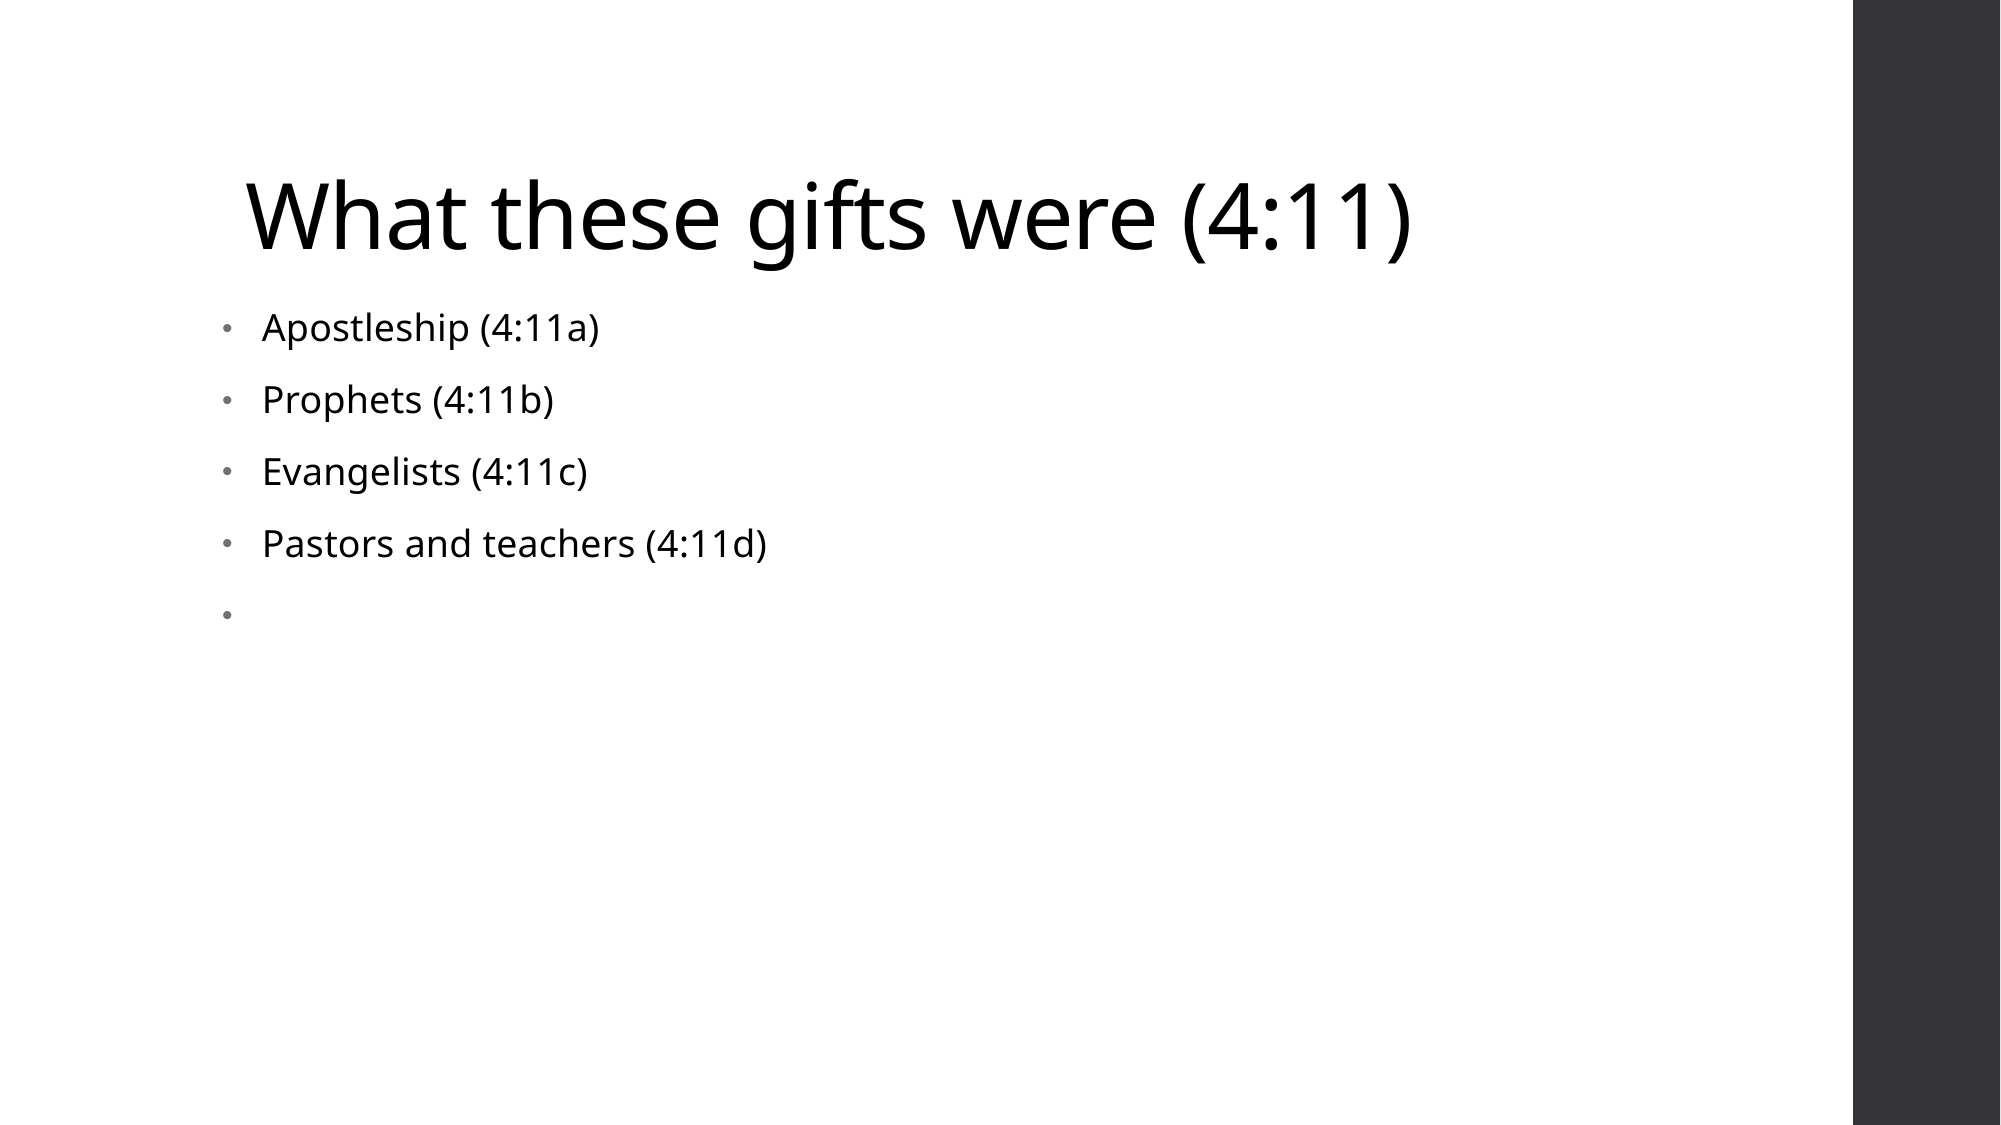

# What these gifts were (4:11)
 Apostleship (4:11a)
 Prophets (4:11b)
 Evangelists (4:11c)
 Pastors and teachers (4:11d)